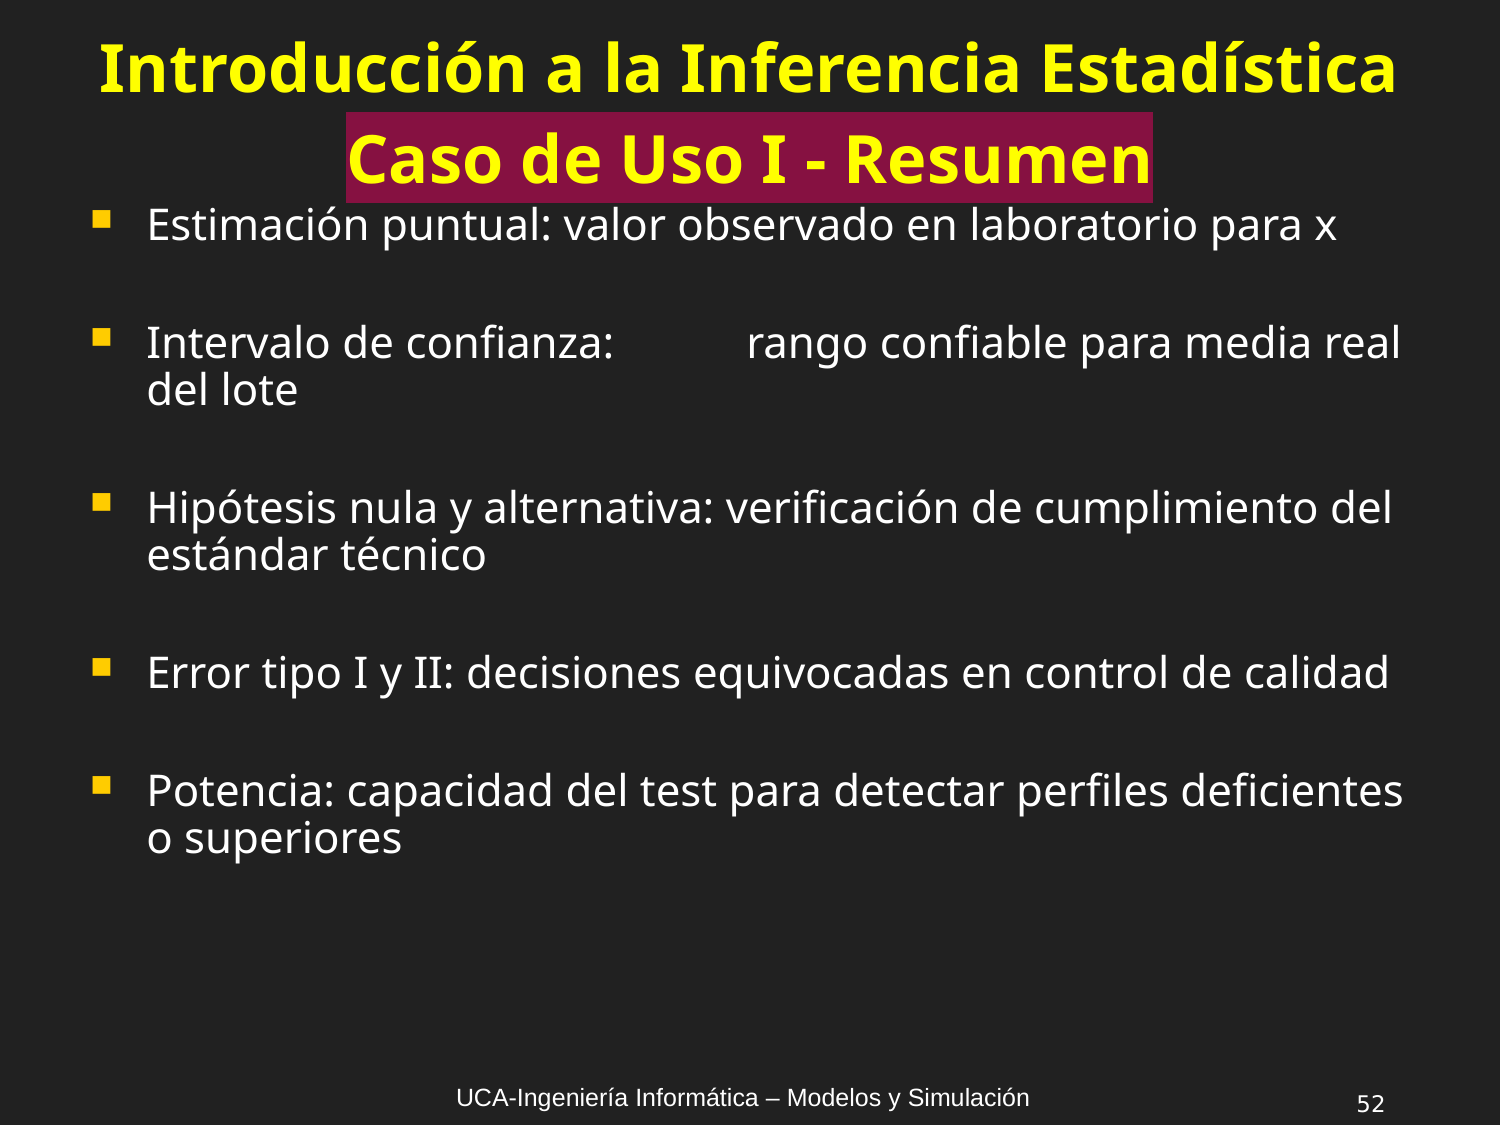

# Introducción a la Inferencia Estadística Caso de Uso I - Resumen
Estimación puntual: valor observado en laboratorio para x
Intervalo de confianza:	rango confiable para media real del lote
Hipótesis nula y alternativa: verificación de cumplimiento del estándar técnico
Error tipo I y II: decisiones equivocadas en control de calidad
Potencia: capacidad del test para detectar perfiles deficientes o superiores